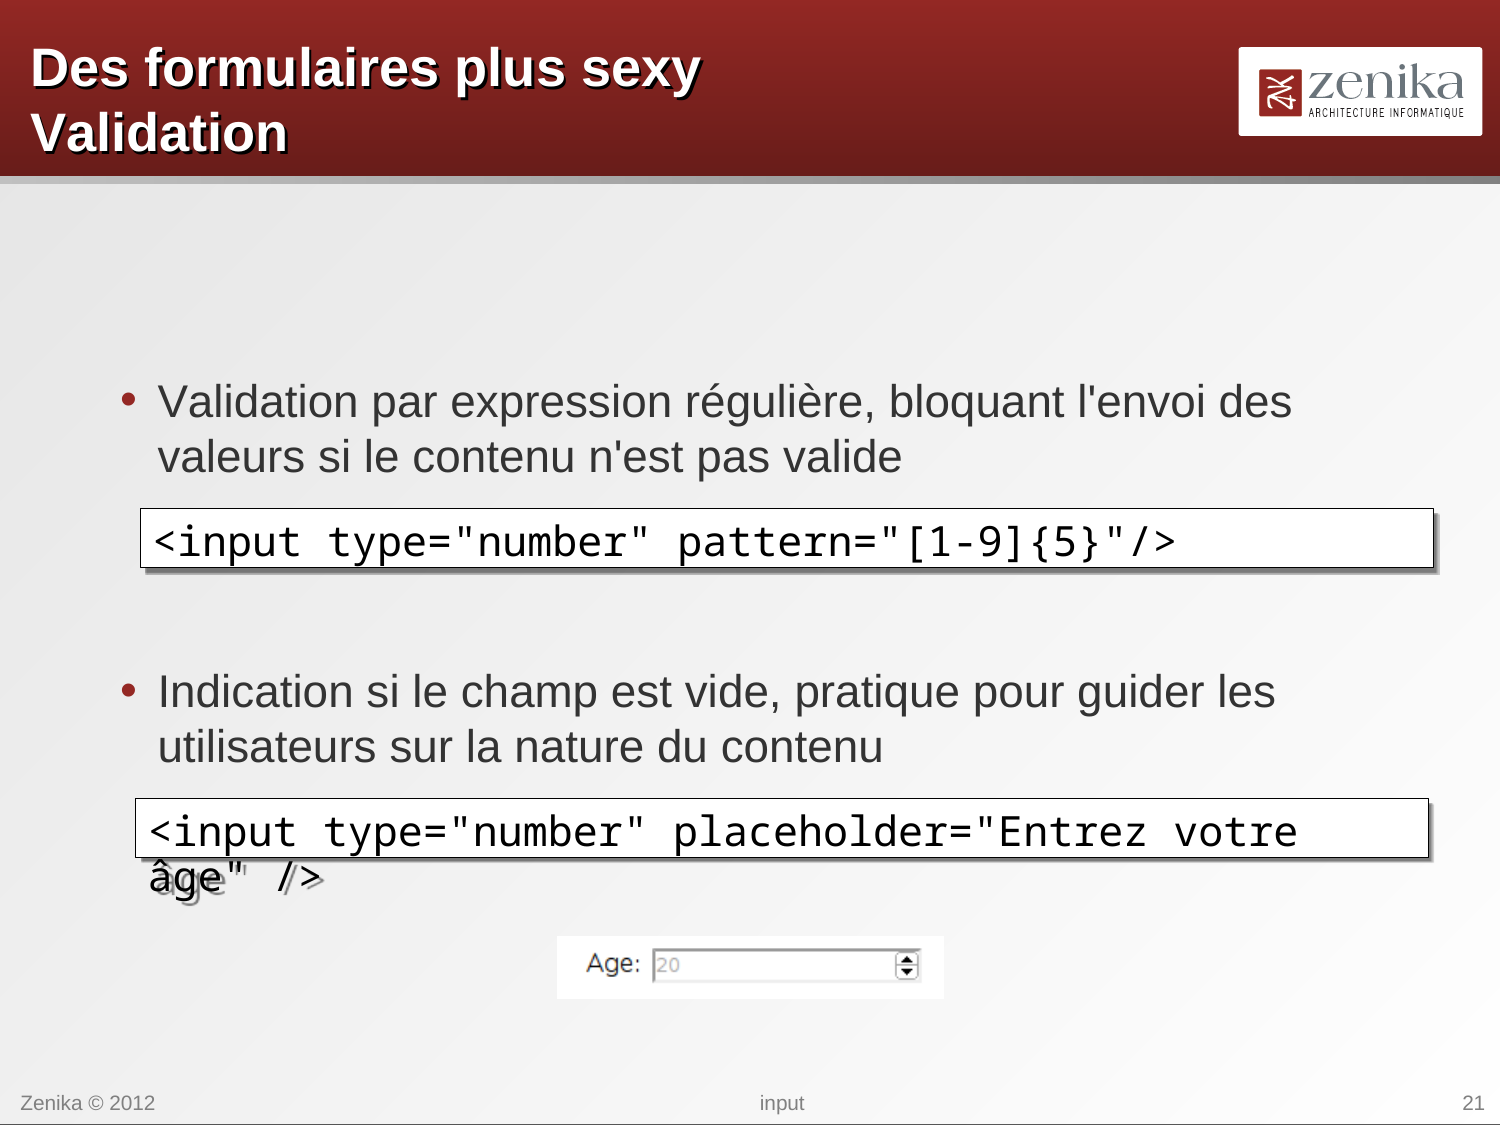

# Des formulaires plus sexy Validation
Validation par expression régulière, bloquant l'envoi des valeurs si le contenu n'est pas valide
Indication si le champ est vide, pratique pour guider les utilisateurs sur la nature du contenu
<input type="number" pattern="[1-9]{5}"/>
<input type="number" placeholder="Entrez votre âge" />